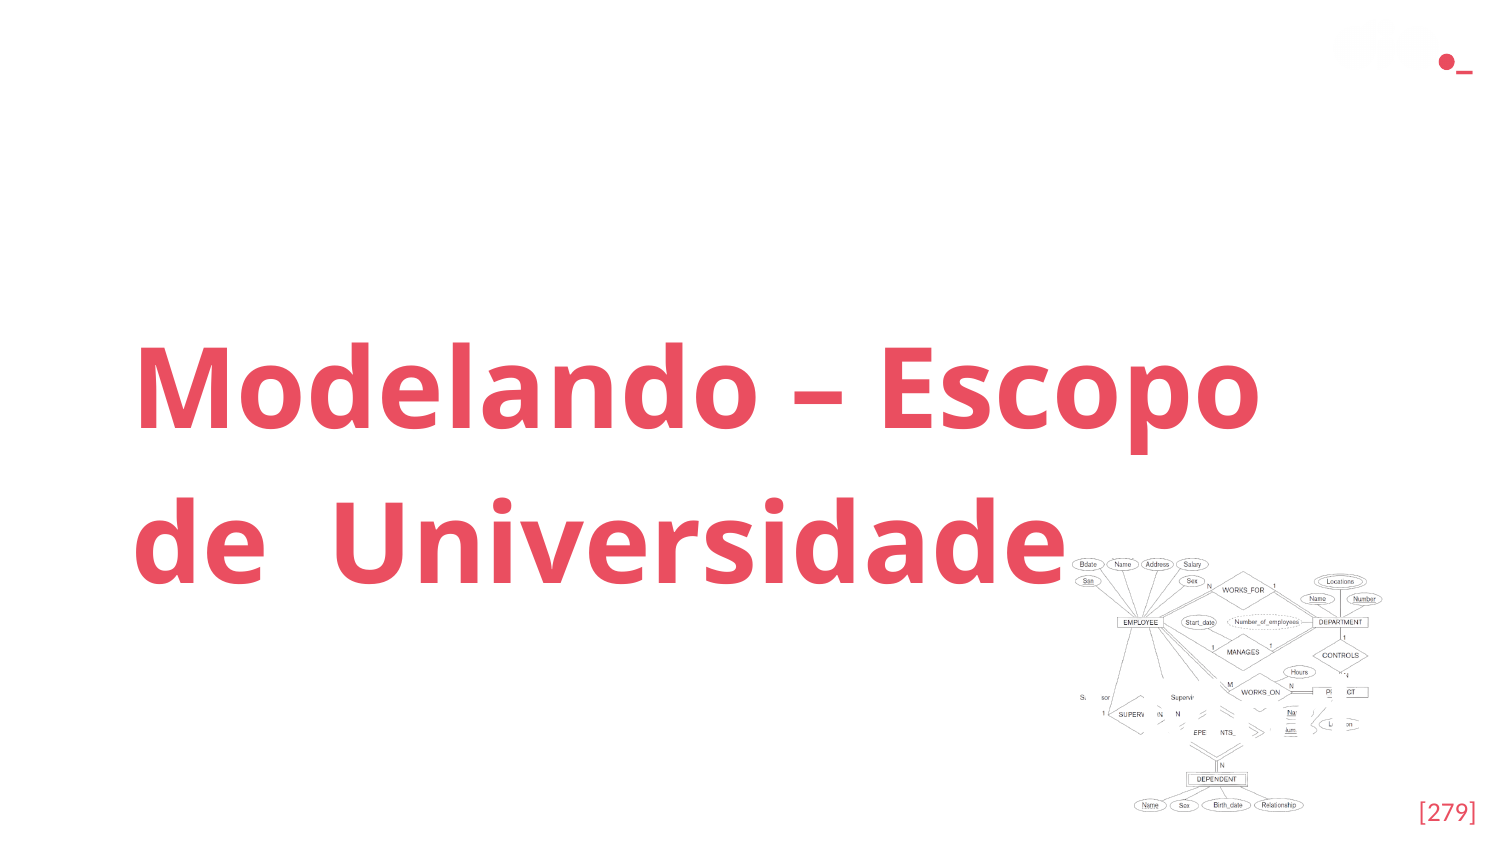

Modelando – Escopo de  Universidade
ER Model